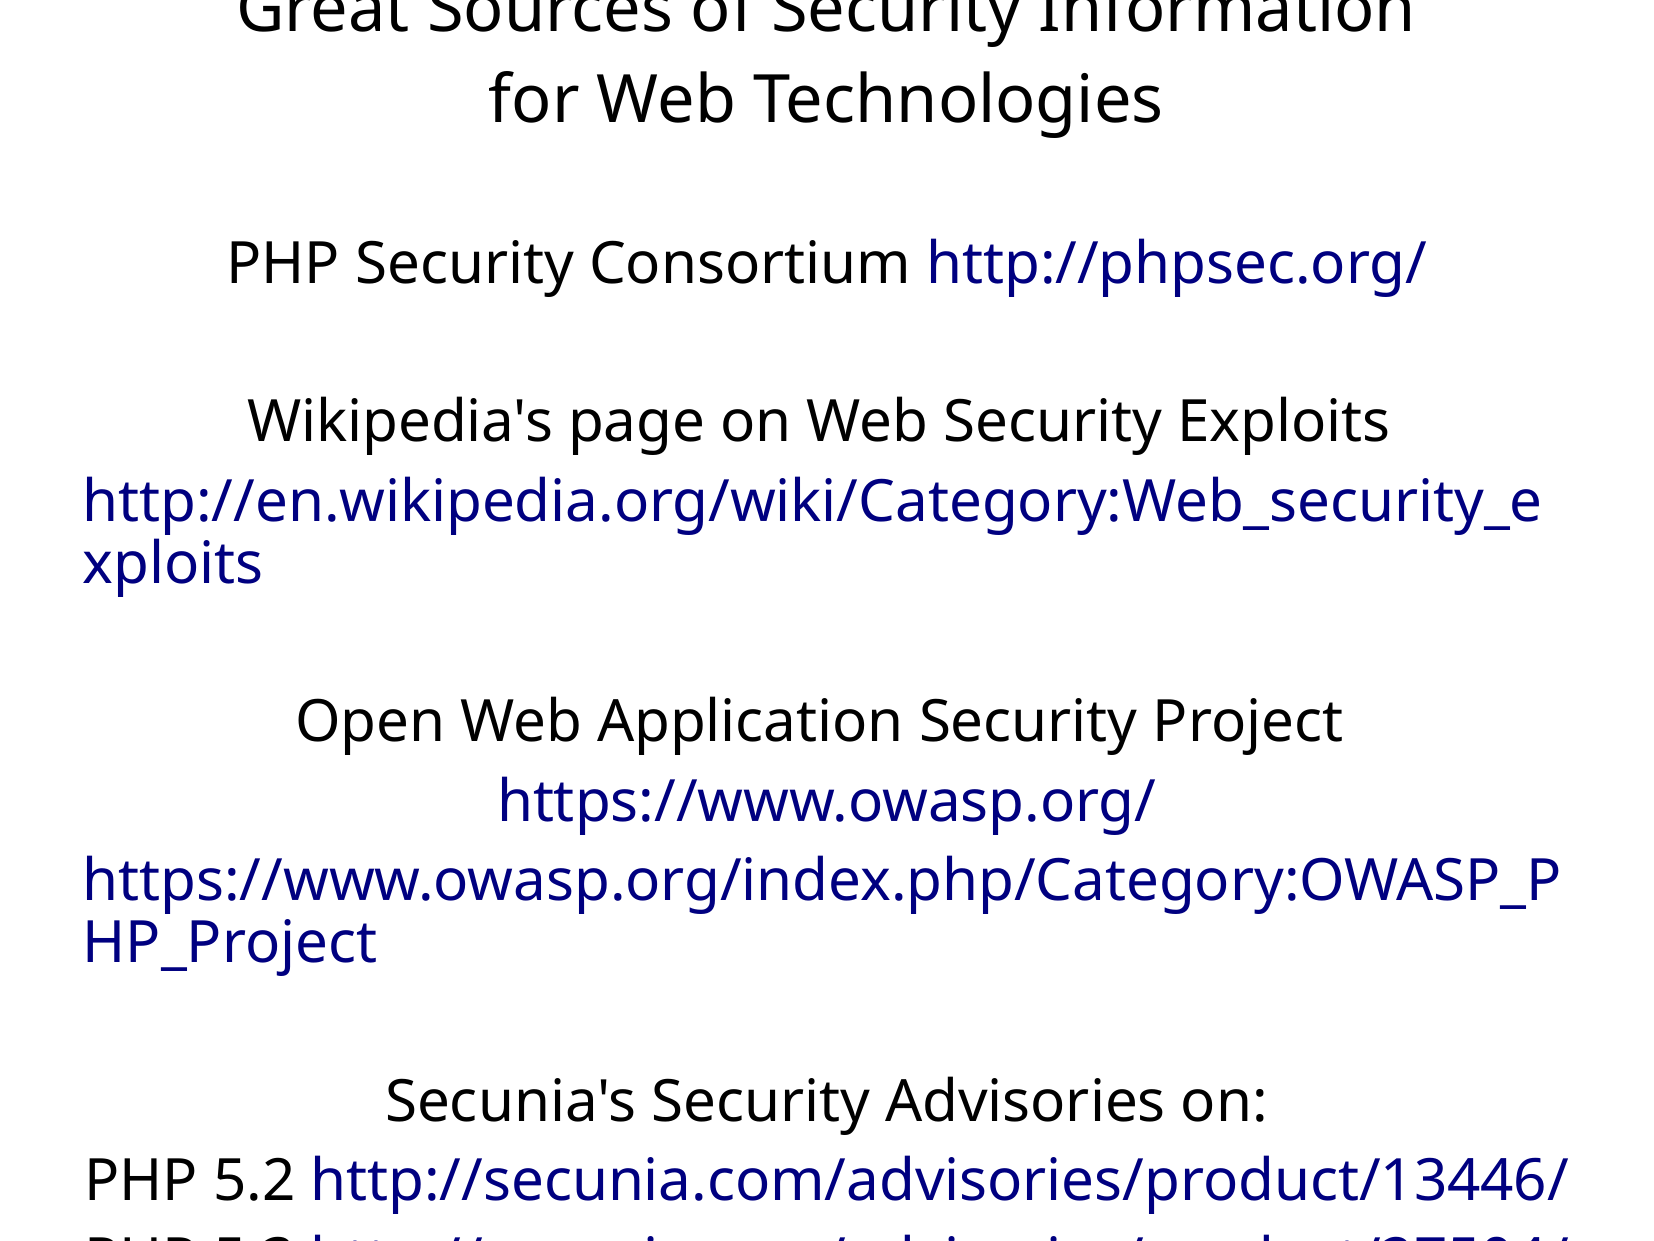

# Great Sources of Security Information
for Web Technologies
PHP Security Consortium http://phpsec.org/
Wikipedia's page on Web Security Exploits http://en.wikipedia.org/wiki/Category:Web_security_exploits
Open Web Application Security Project https://www.owasp.org/
https://www.owasp.org/index.php/Category:OWASP_PHP_Project
Secunia's Security Advisories on:
PHP 5.2 http://secunia.com/advisories/product/13446/
PHP 5.3 http://secunia.com/advisories/product/27504/
PHP 5.4 http://secunia.com/advisories/product/40209/